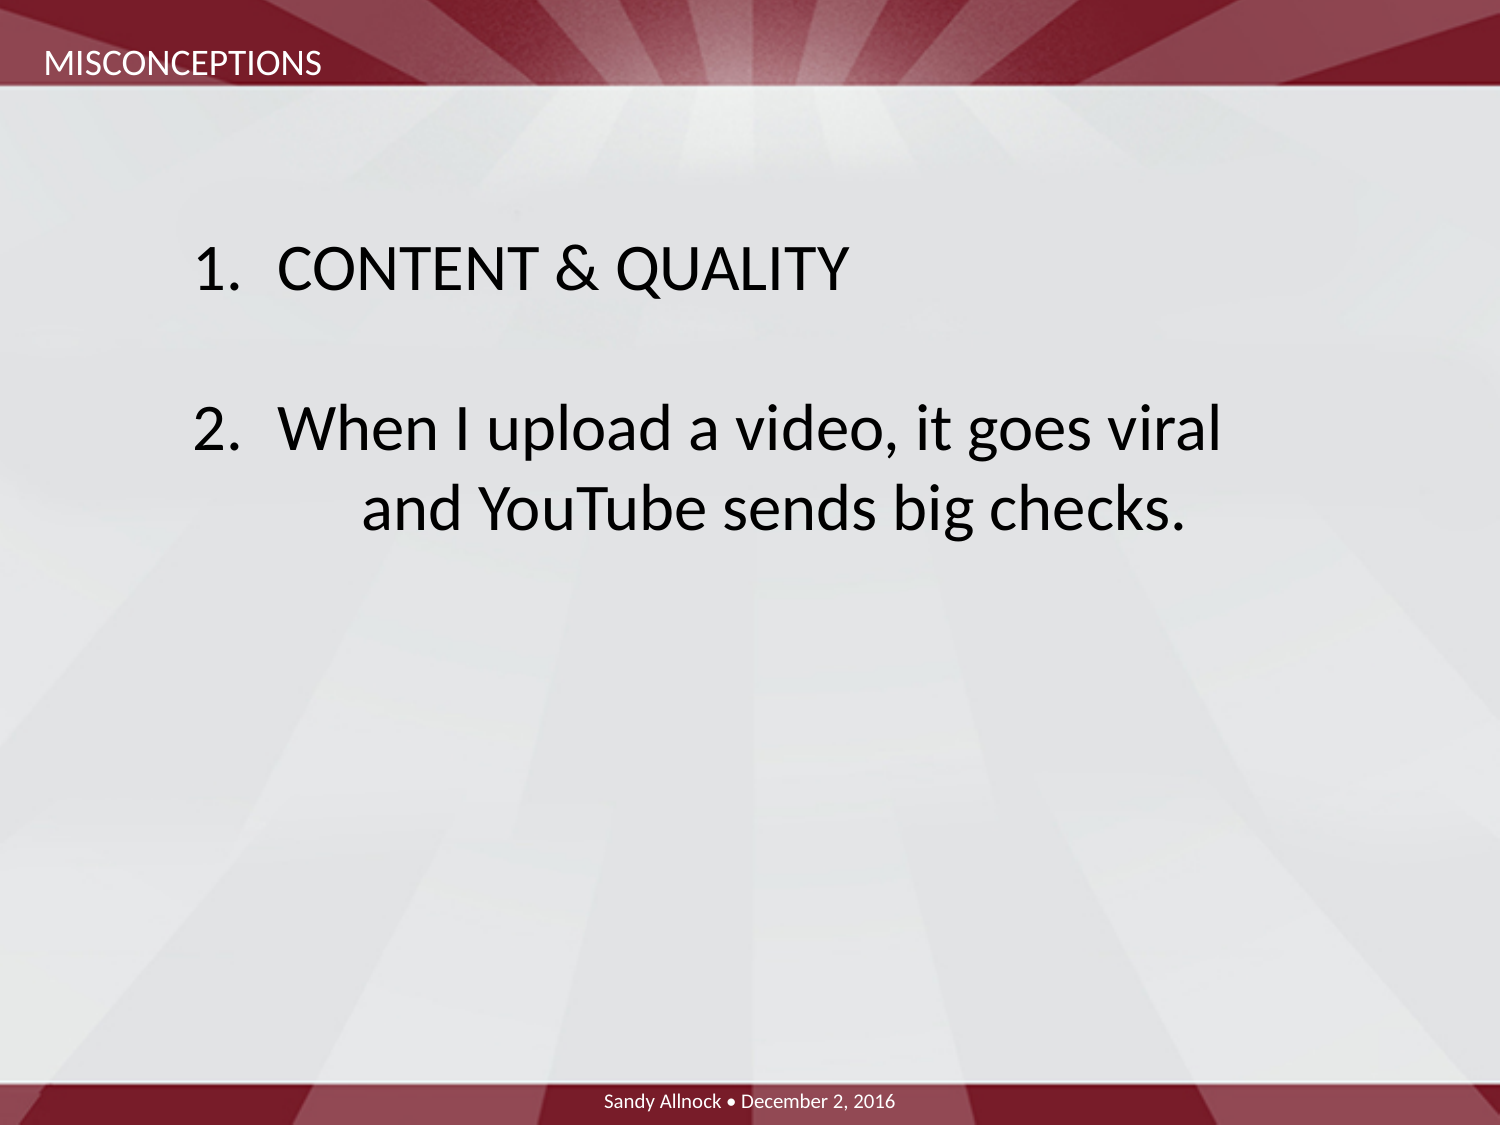

MISCONCEPTIONS
CONTENT & QUALITY
When I upload a video, it goes viral
and YouTube sends big checks.
Sandy Allnock • December 2, 2016